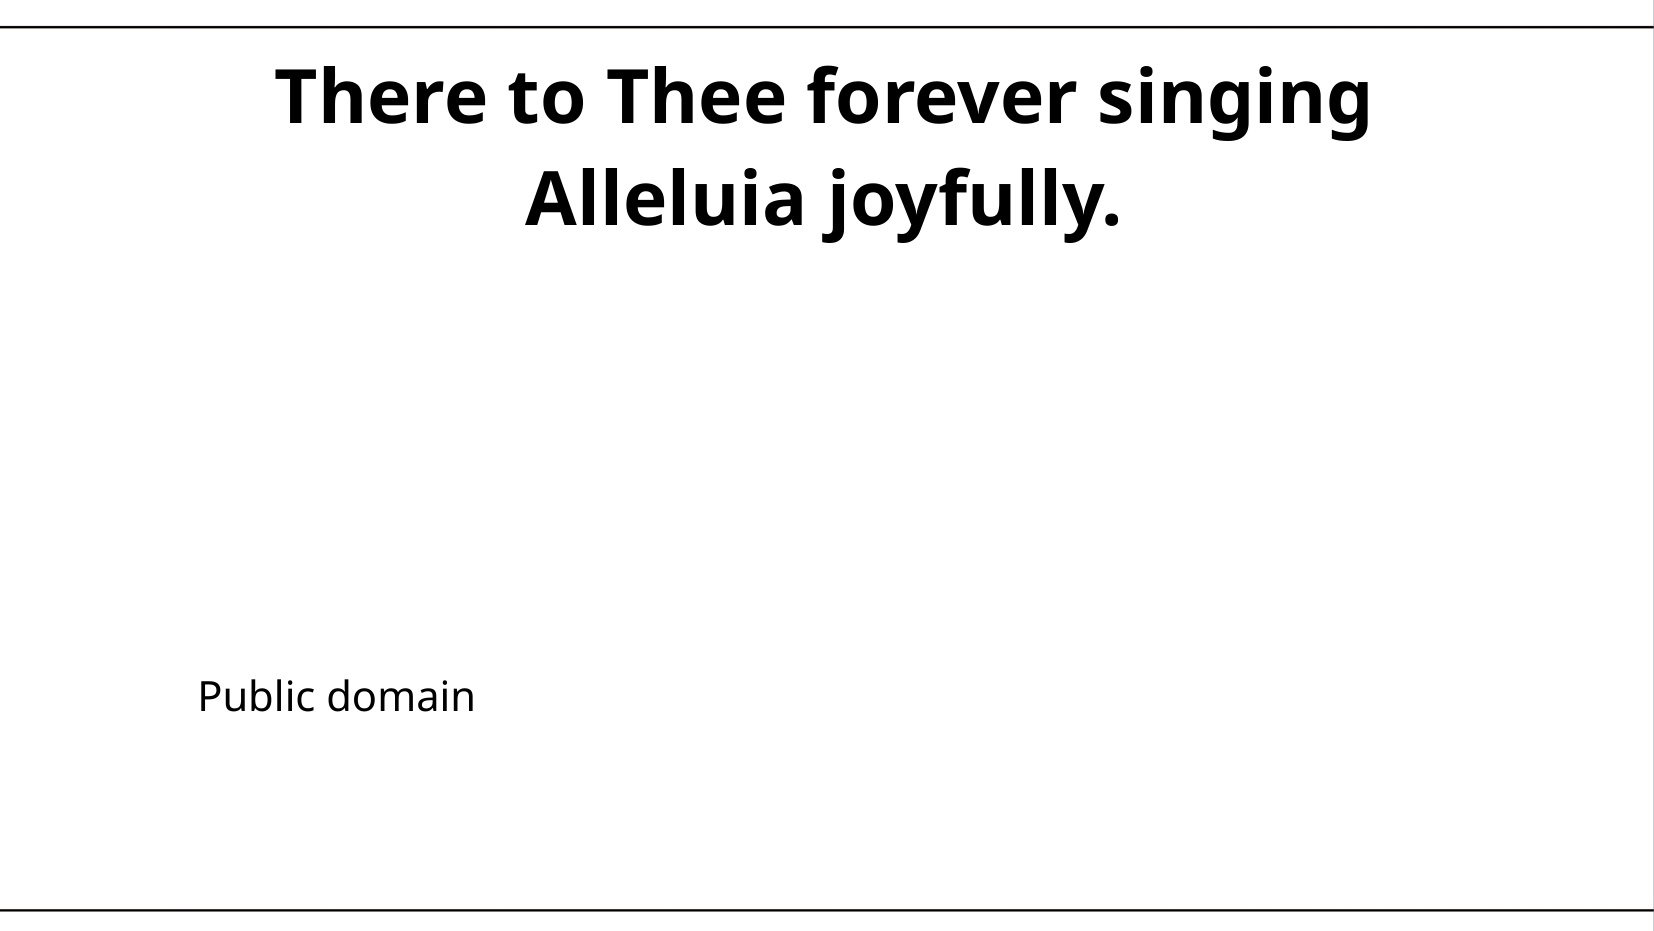

There to Thee forever singing
Alleluia joyfully.
 Public domain